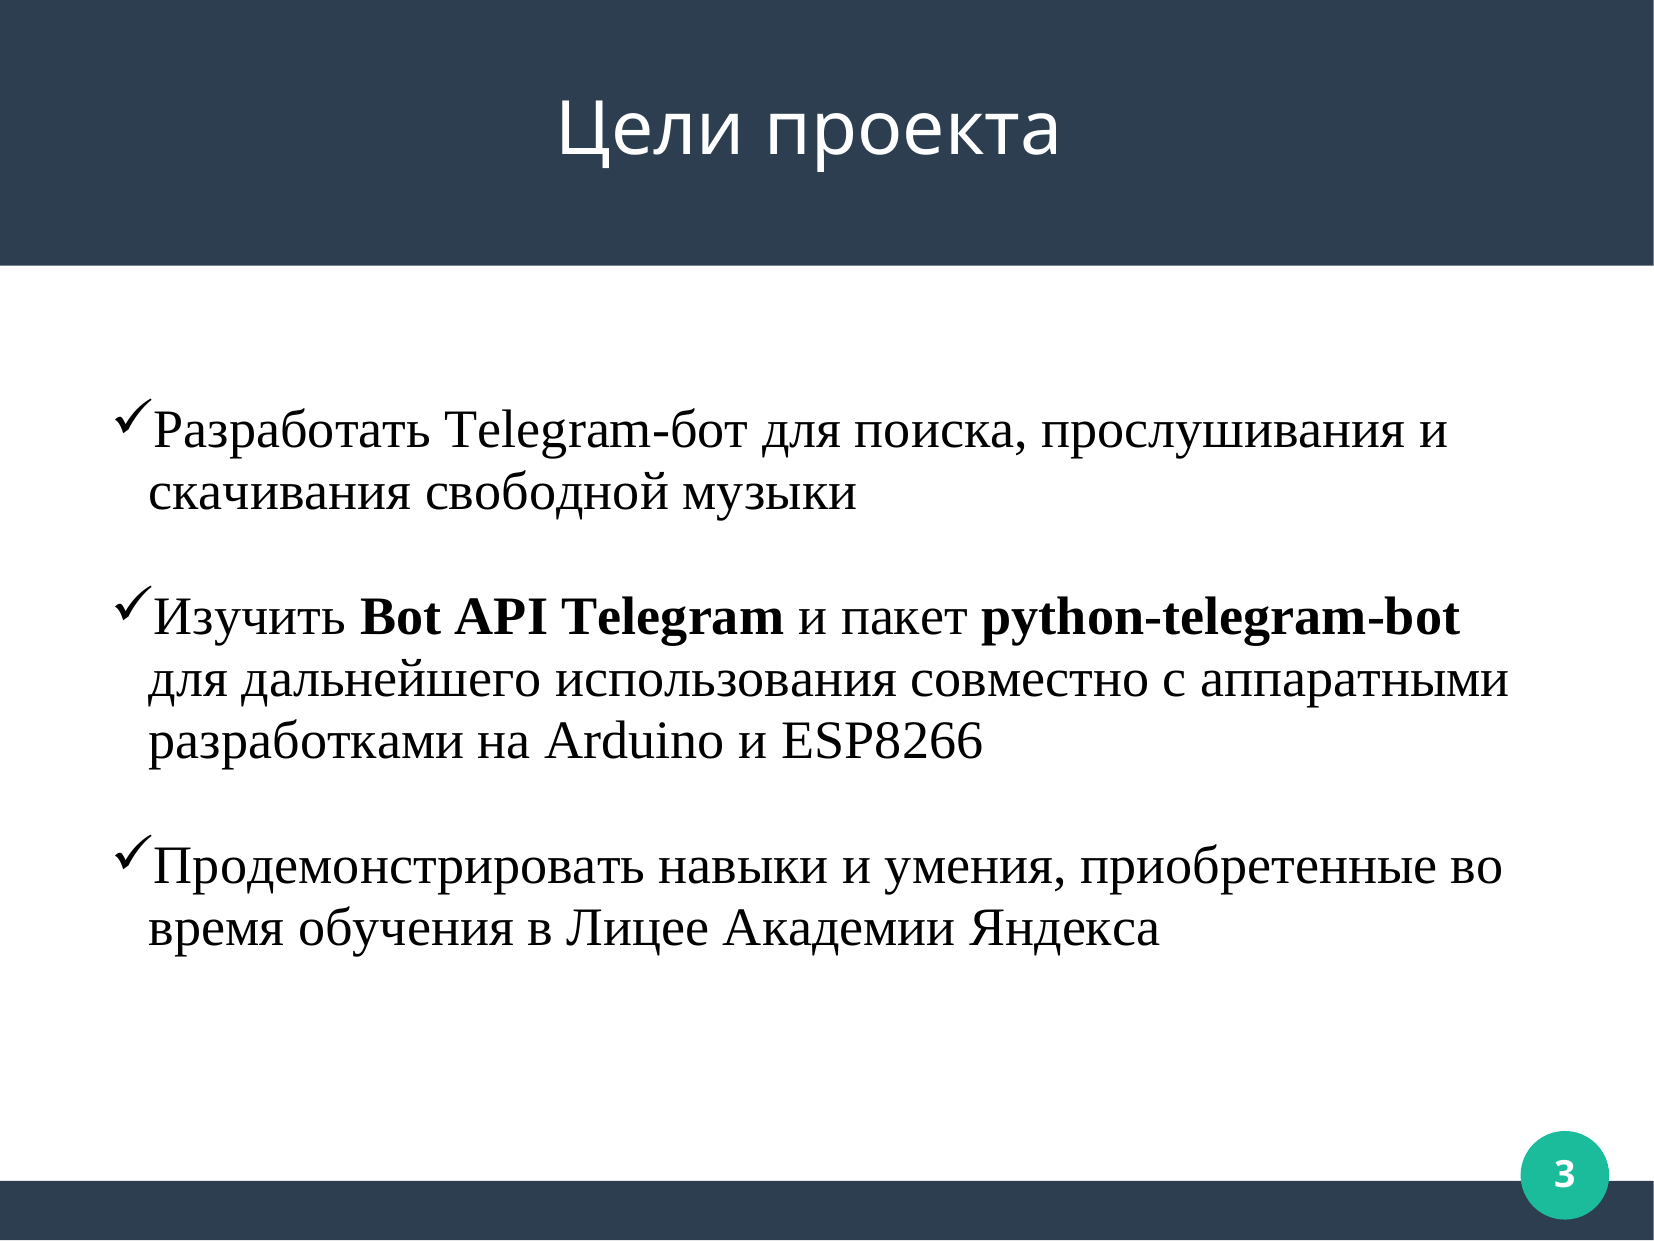

# Цели проекта
Разработать Telegram-бот для поиска, прослушивания и скачивания свободной музыки
Изучить Bot API Telegram и пакет python-telegram-bot для дальнейшего использования совместно с аппаратными разработками на Arduino и ESP8266
Продемонстрировать навыки и умения, приобретенные во время обучения в Лицее Академии Яндекса
3